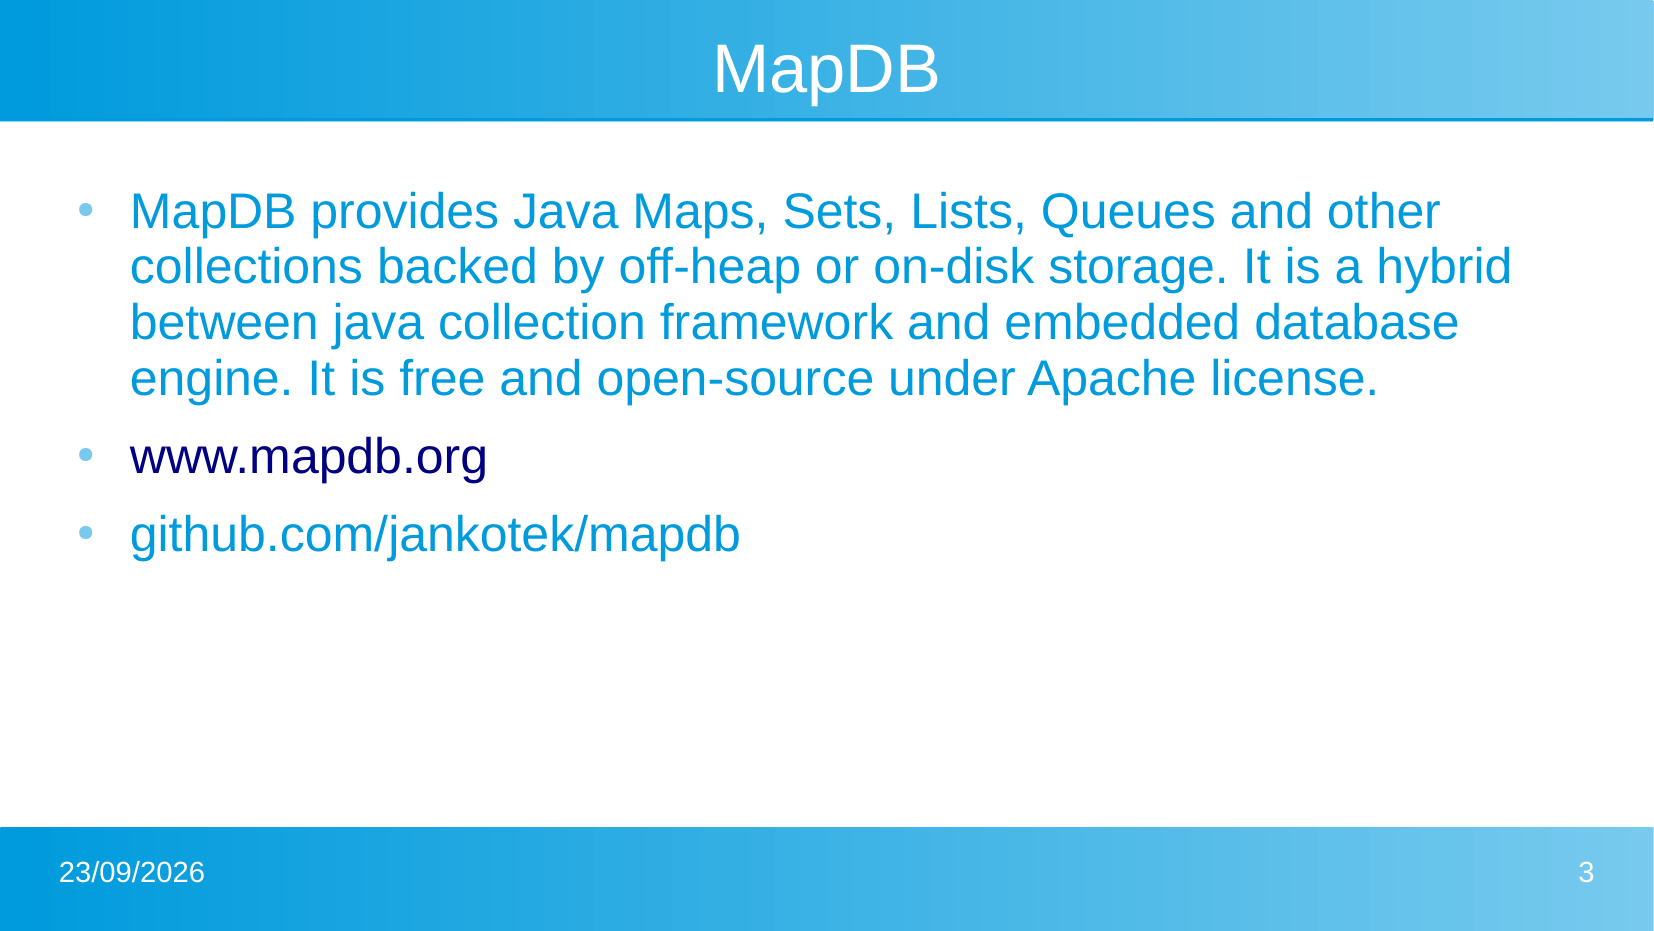

# MapDB
MapDB provides Java Maps, Sets, Lists, Queues and other collections backed by off-heap or on-disk storage. It is a hybrid between java collection framework and embedded database engine. It is free and open-source under Apache license.
www.mapdb.org
github.com/jankotek/mapdb
3